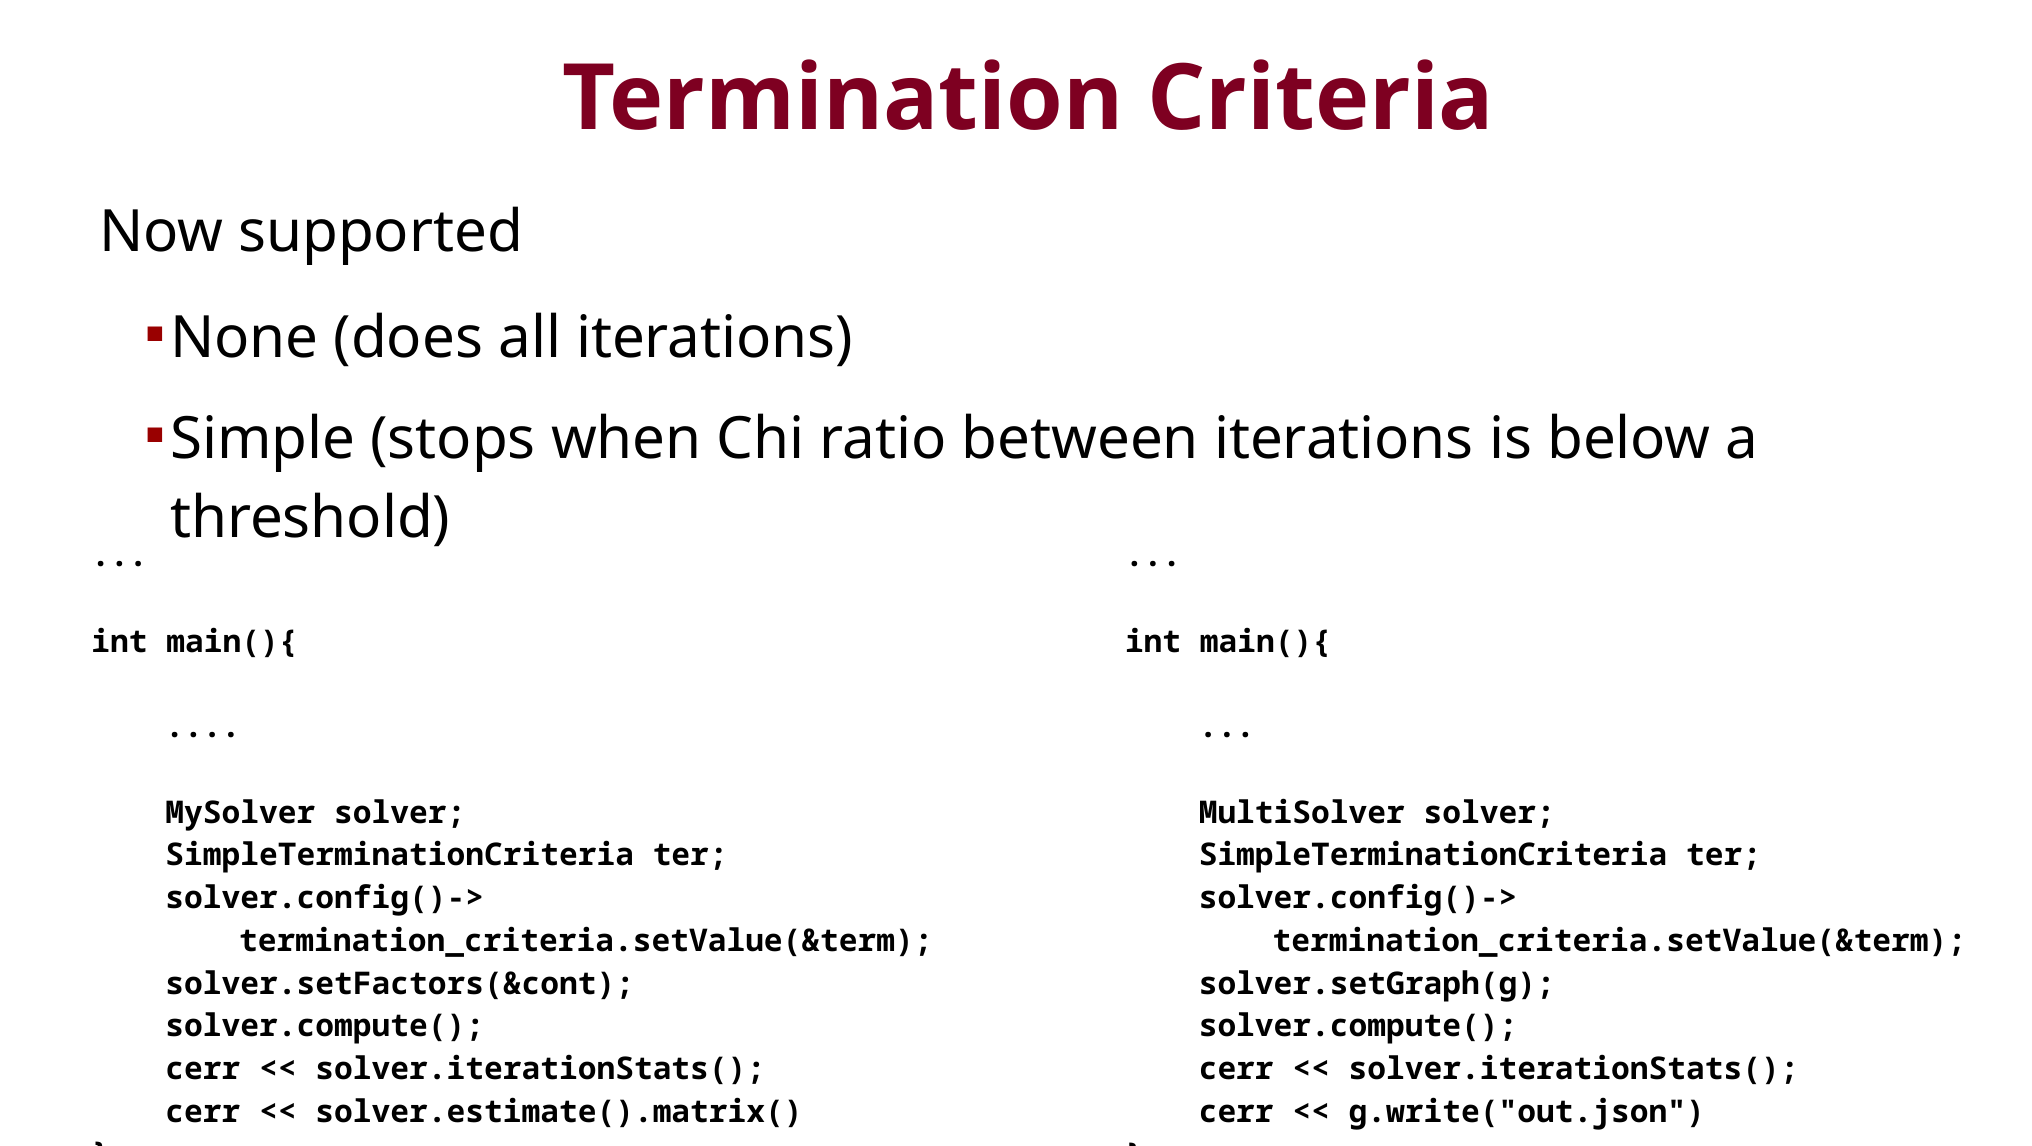

# Termination Criteria
Now supported
None (does all iterations)
Simple (stops when Chi ratio between iterations is below a threshold)
...
int main(){
	....
	MySolver solver;
	SimpleTerminationCriteria ter;
	solver.config()->
		termination_criteria.setValue(&term);
	solver.setFactors(&cont);
	solver.compute();
	cerr << solver.iterationStats();
	cerr << solver.estimate().matrix()
}
...
int main(){
	...
	MultiSolver solver;
	SimpleTerminationCriteria ter;
	solver.config()->
		termination_criteria.setValue(&term);
	solver.setGraph(g);
	solver.compute();
	cerr << solver.iterationStats();
	cerr << g.write("out.json")
}